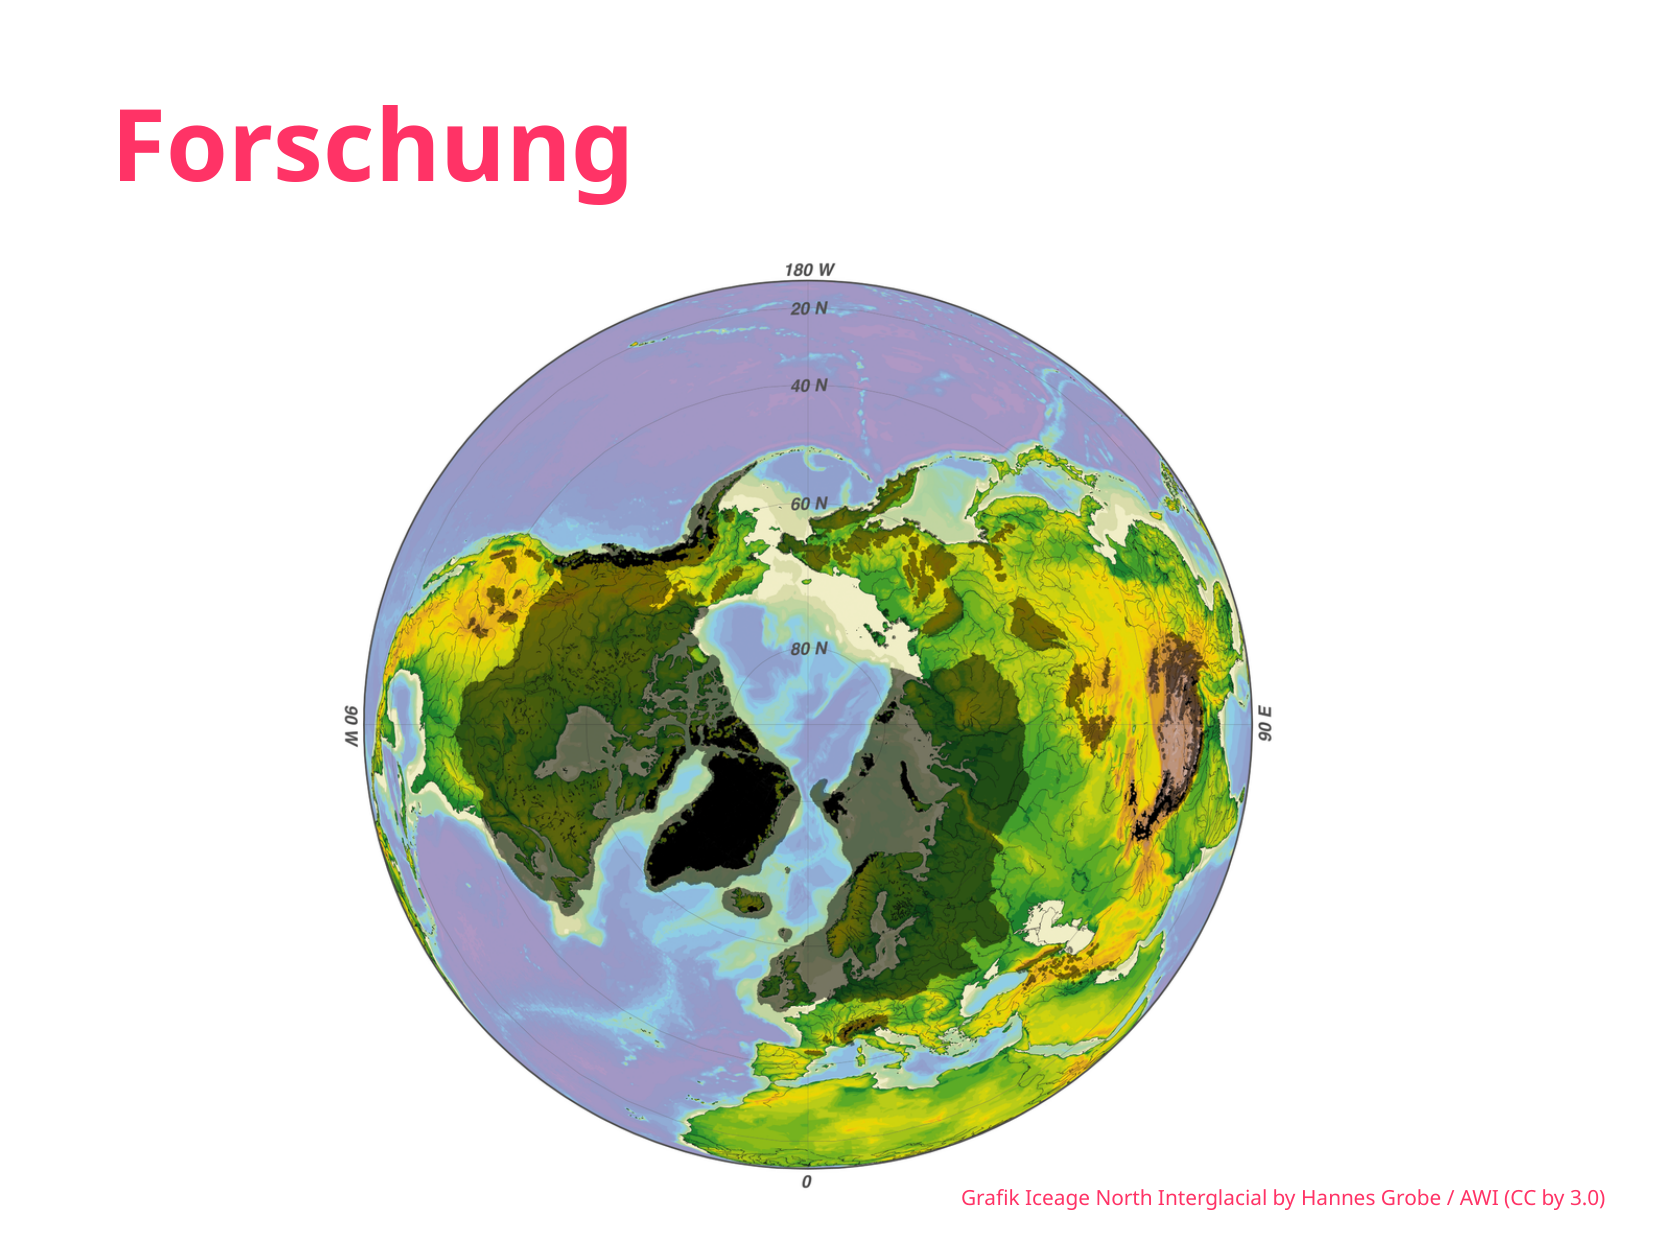

Forschung
Grafik Iceage North Interglacial by Hannes Grobe / AWI (CC by 3.0)